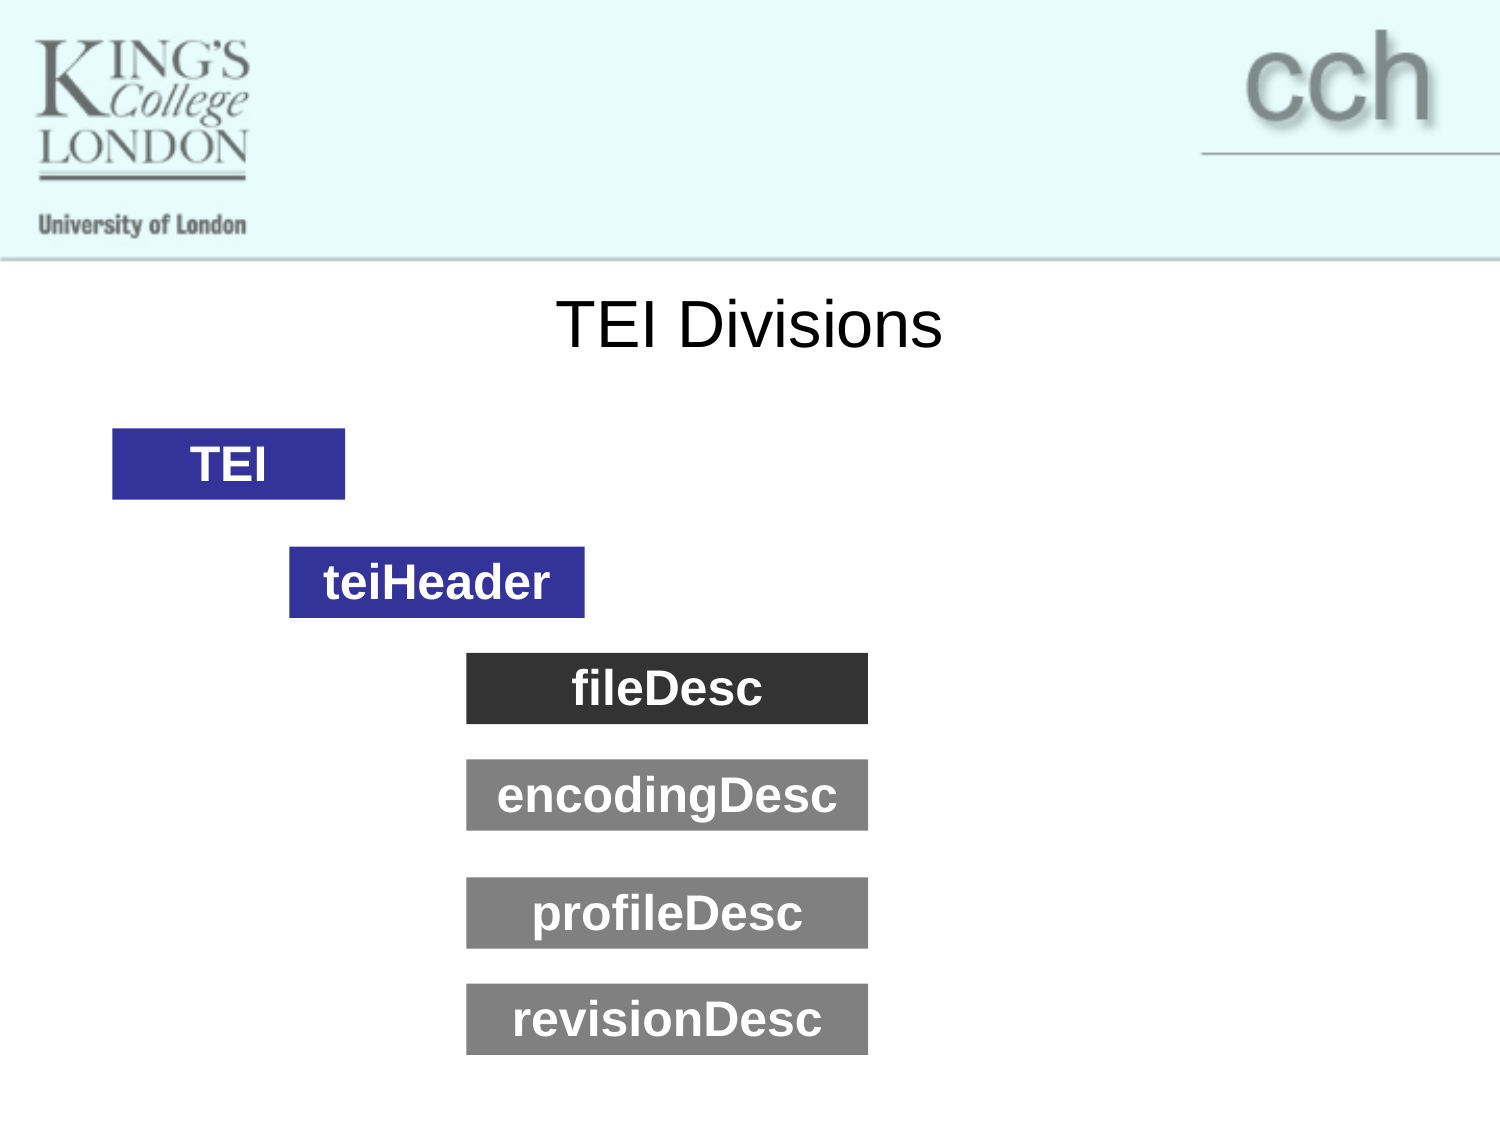

# TEI Divisions
TEI
teiHeader
fileDesc
encodingDesc
profileDesc
revisionDesc